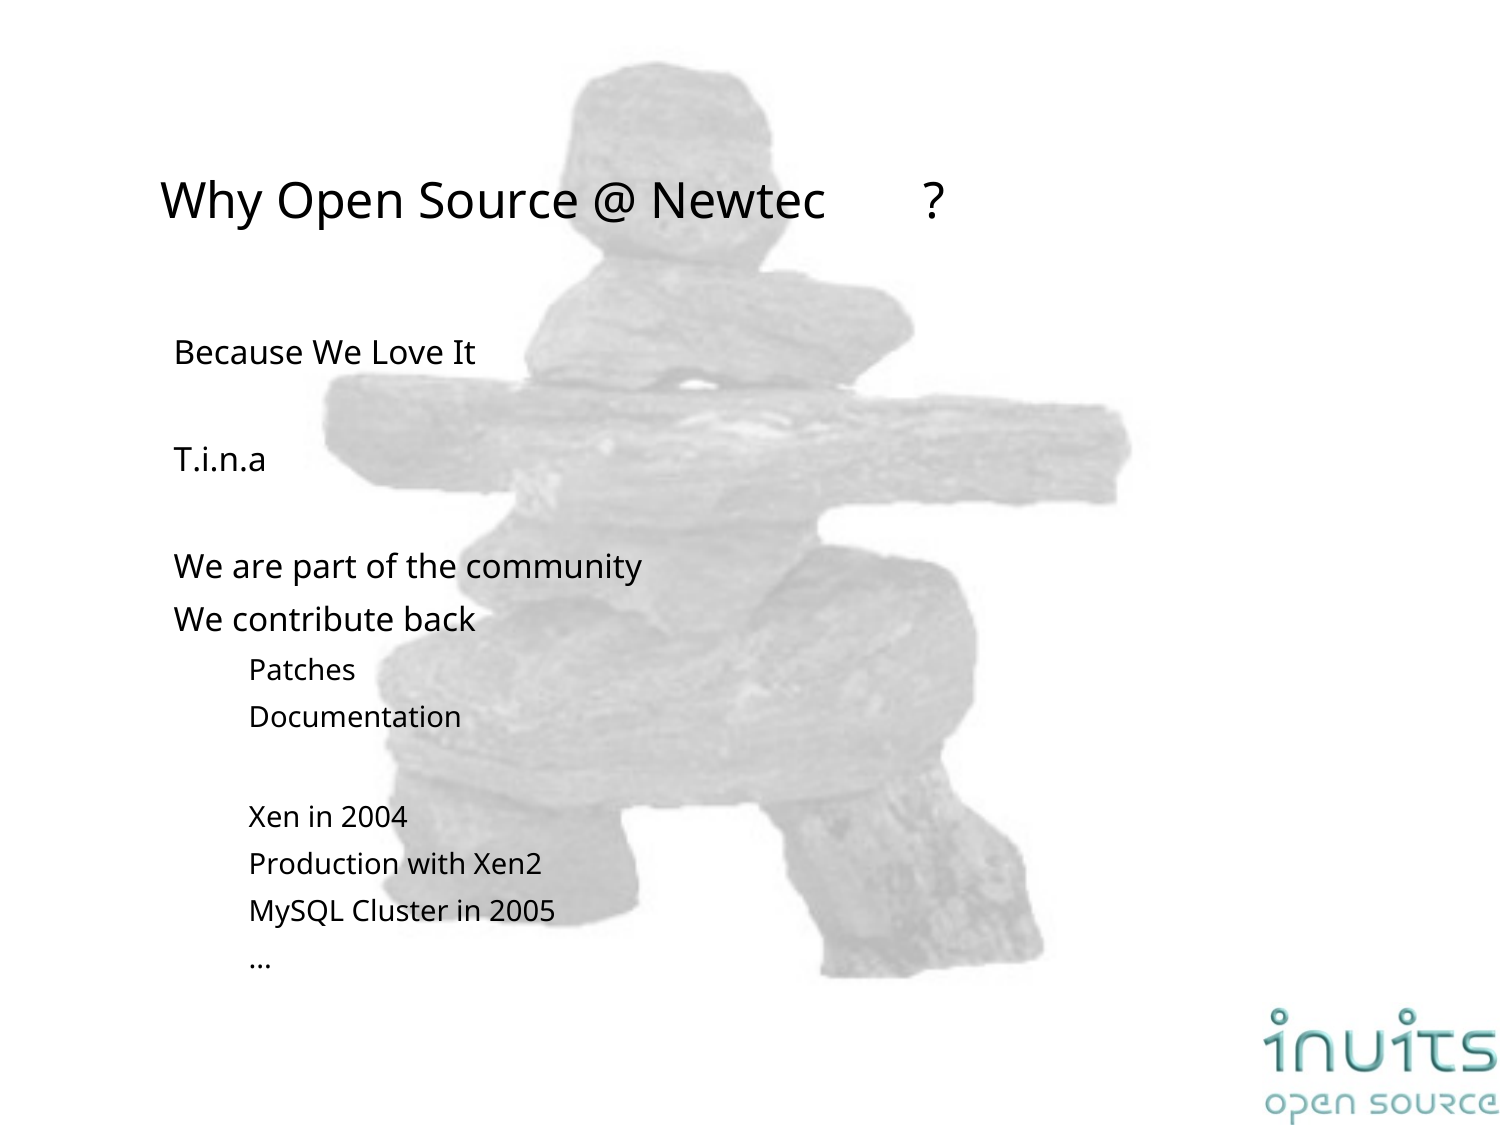

# Why Open Source @ Newtec	 ?
Because We Love It
T.i.n.a
We are part of the community
We contribute back
Patches
Documentation
Xen in 2004
Production with Xen2
MySQL Cluster in 2005
...
15